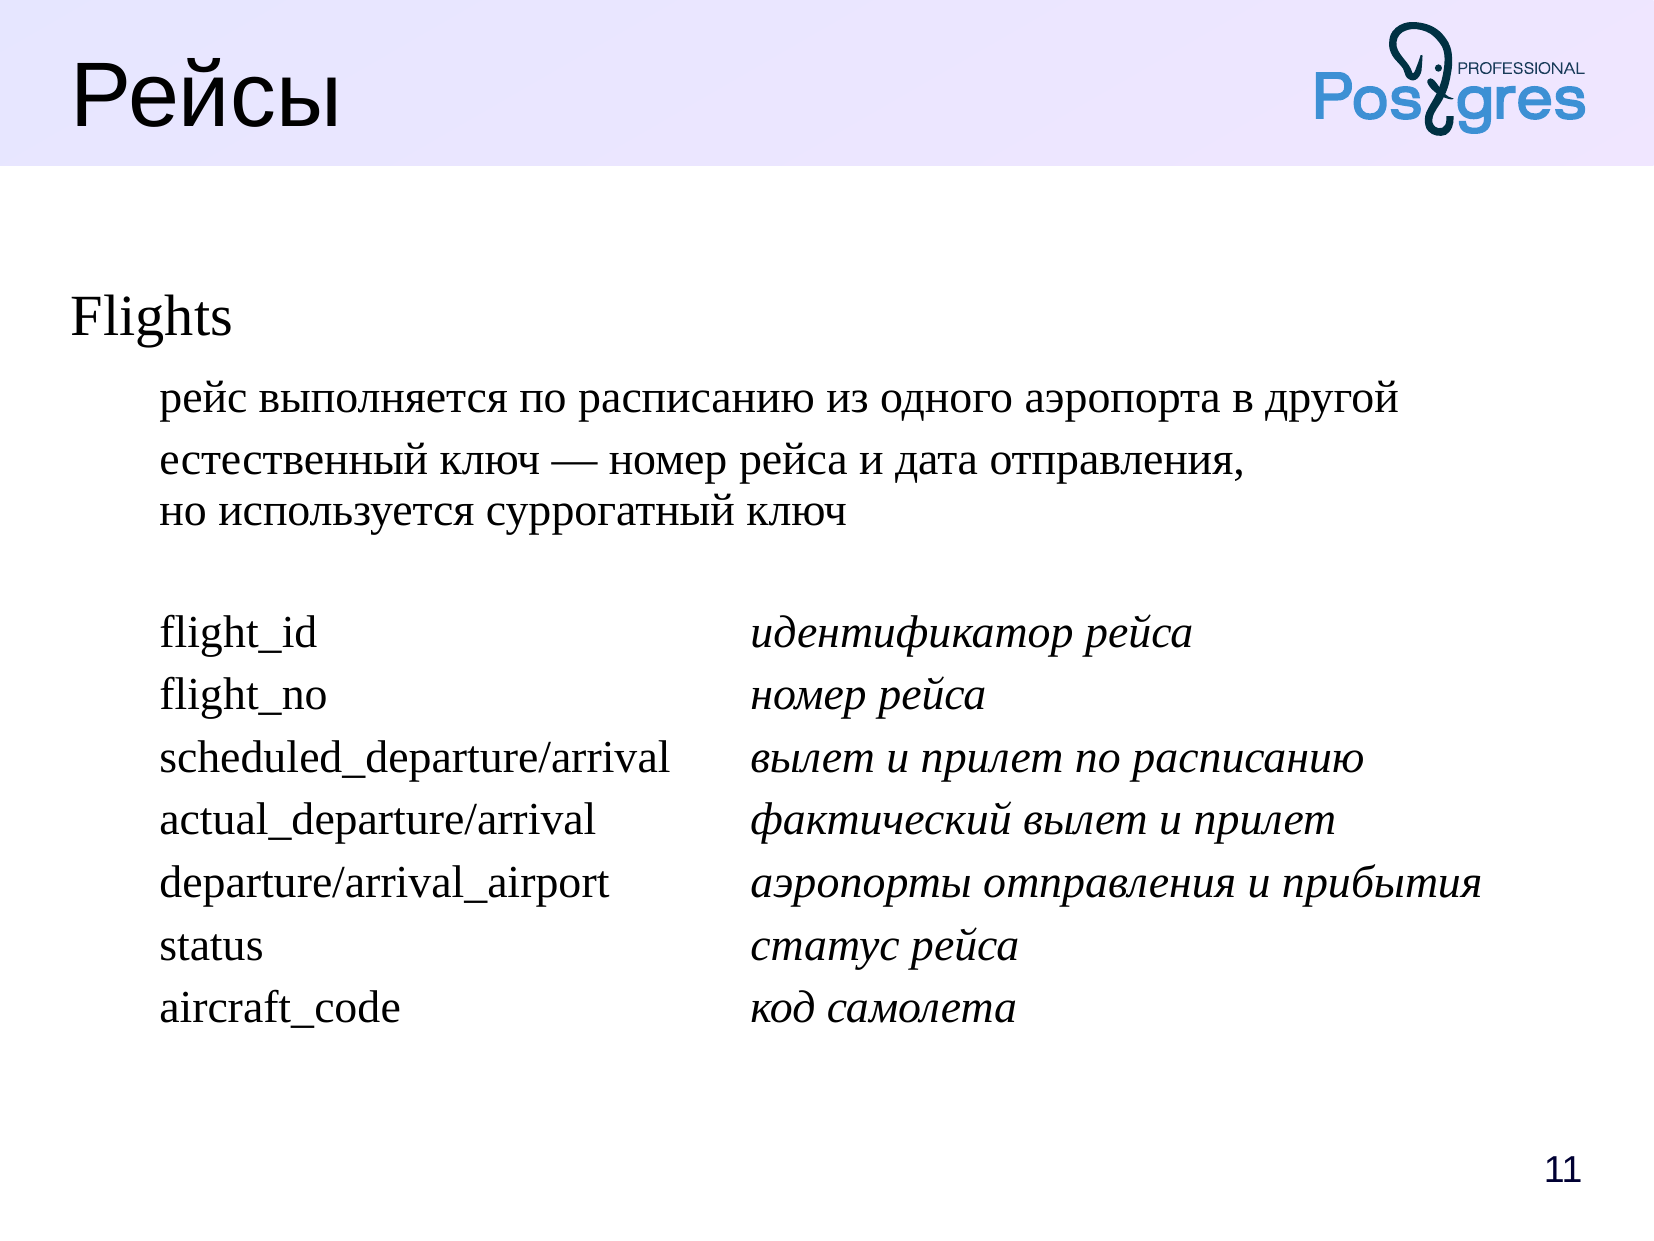

# Рейсы
Flights
рейс выполняется по расписанию из одного аэропорта в другой
естественный ключ — номер рейса и дата отправления,
но используется суррогатный ключ
flight_id	идентификатор рейса
flight_no	номер рейса
scheduled_departure/arrival	вылет и прилет по расписанию
actual_departure/arrival	фактический вылет и прилет
departure/arrival_airport	аэропорты отправления и прибытия
status	статус рейса
aircraft_code	код самолета